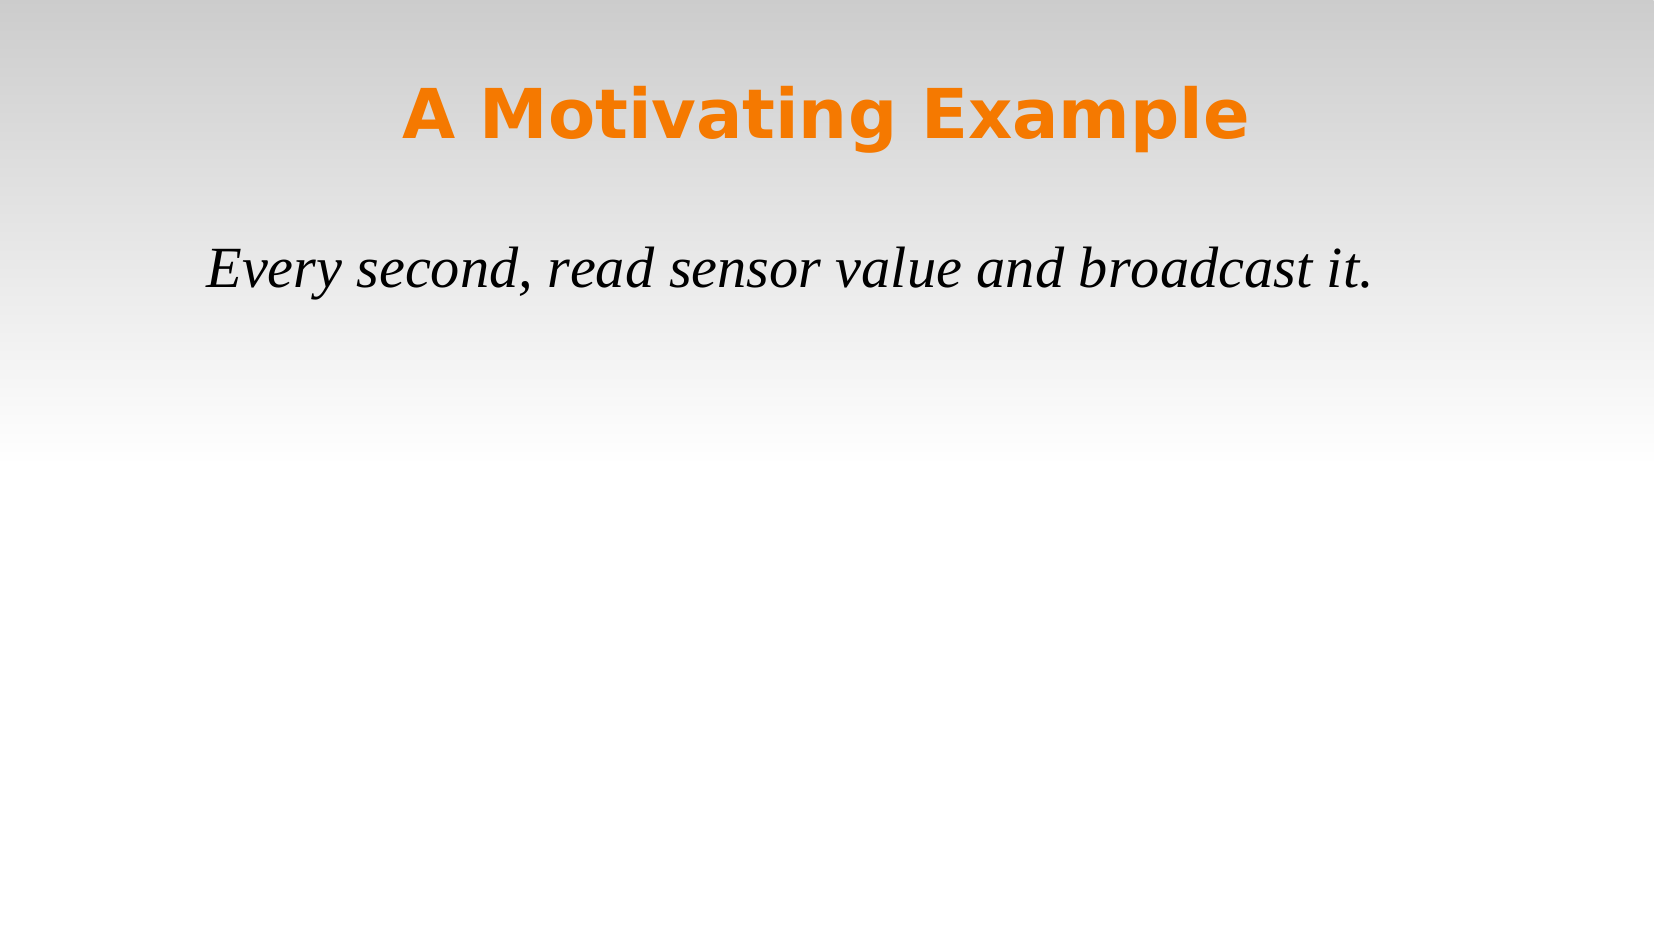

# A Motivating Example
Every second, read sensor value and broadcast it.